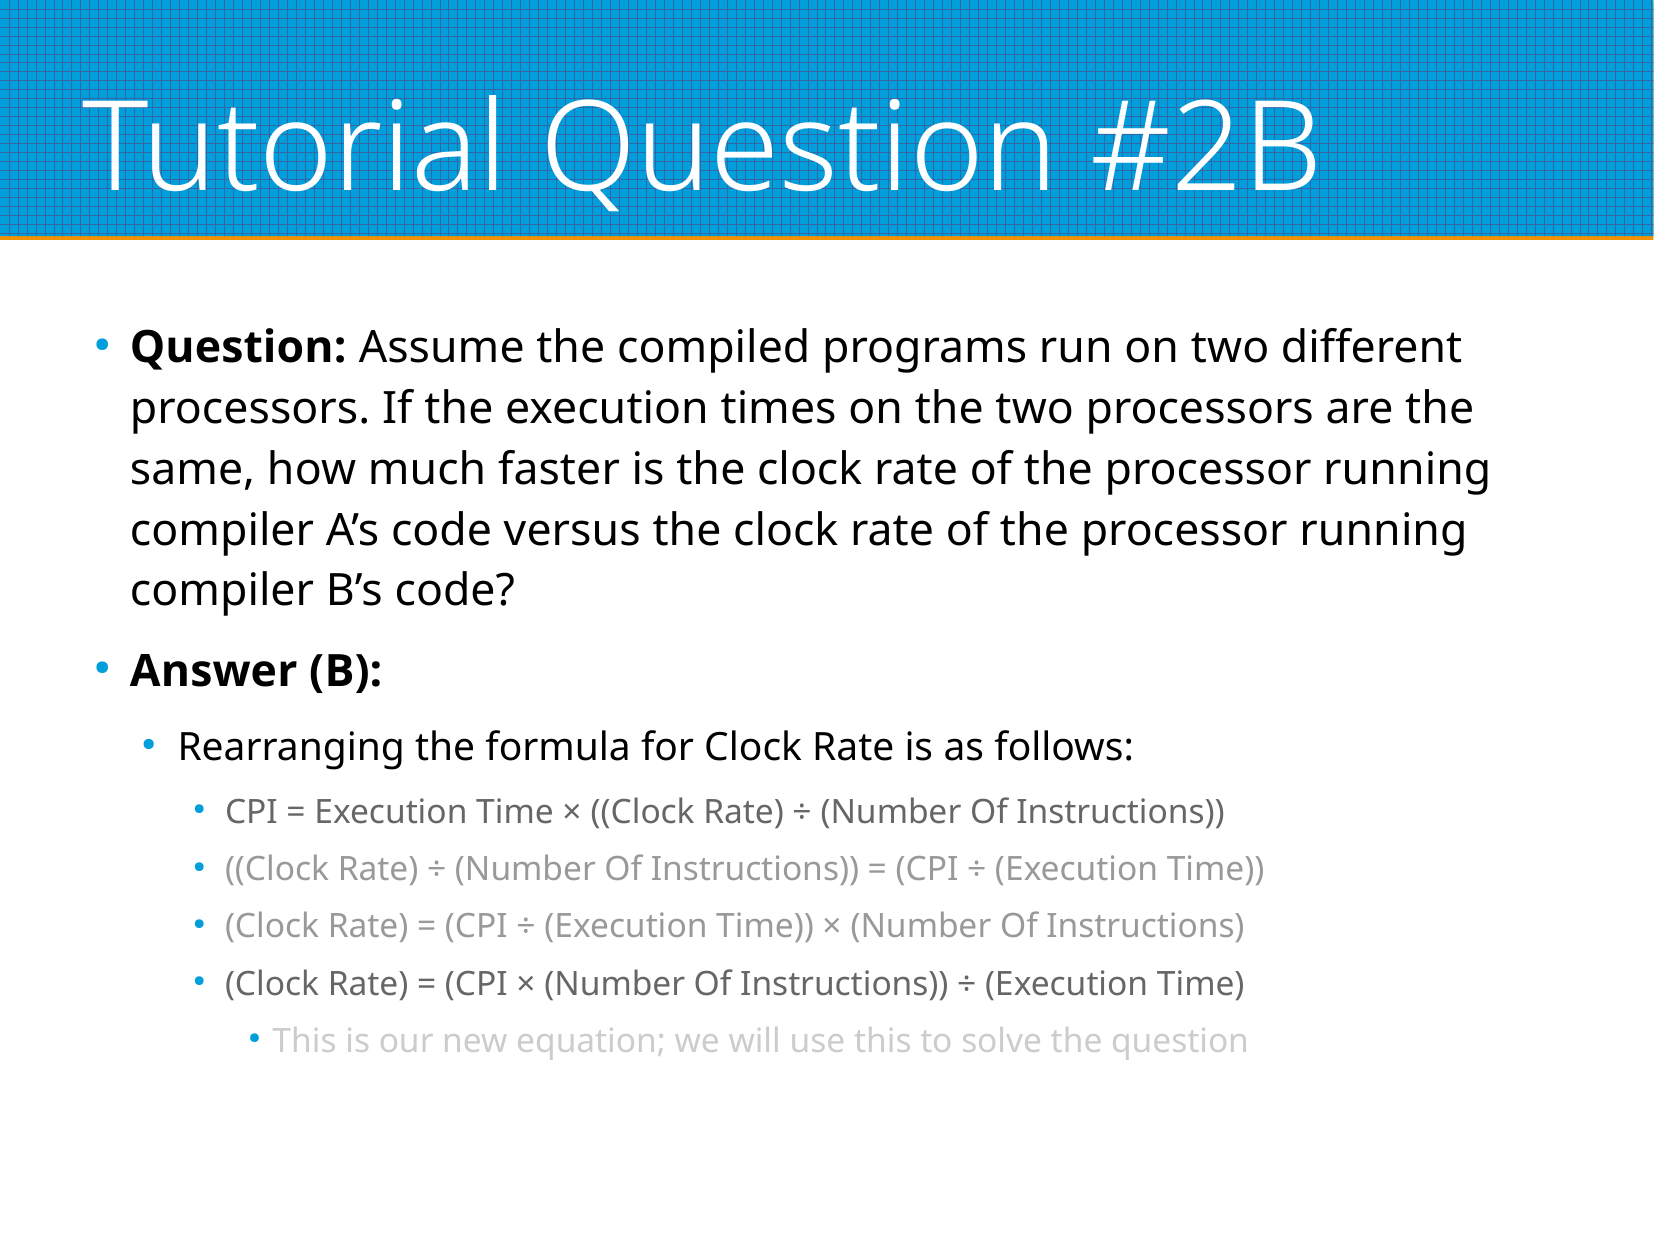

# Tutorial Question #2B
Question: Assume the compiled programs run on two different processors. If the execution times on the two processors are the same, how much faster is the clock rate of the processor running compiler A’s code versus the clock rate of the processor running compiler B’s code?
Answer (B):
Rearranging the formula for Clock Rate is as follows:
CPI = Execution Time × ((Clock Rate) ÷ (Number Of Instructions))
((Clock Rate) ÷ (Number Of Instructions)) = (CPI ÷ (Execution Time))
(Clock Rate) = (CPI ÷ (Execution Time)) × (Number Of Instructions)
(Clock Rate) = (CPI × (Number Of Instructions)) ÷ (Execution Time)
This is our new equation; we will use this to solve the question